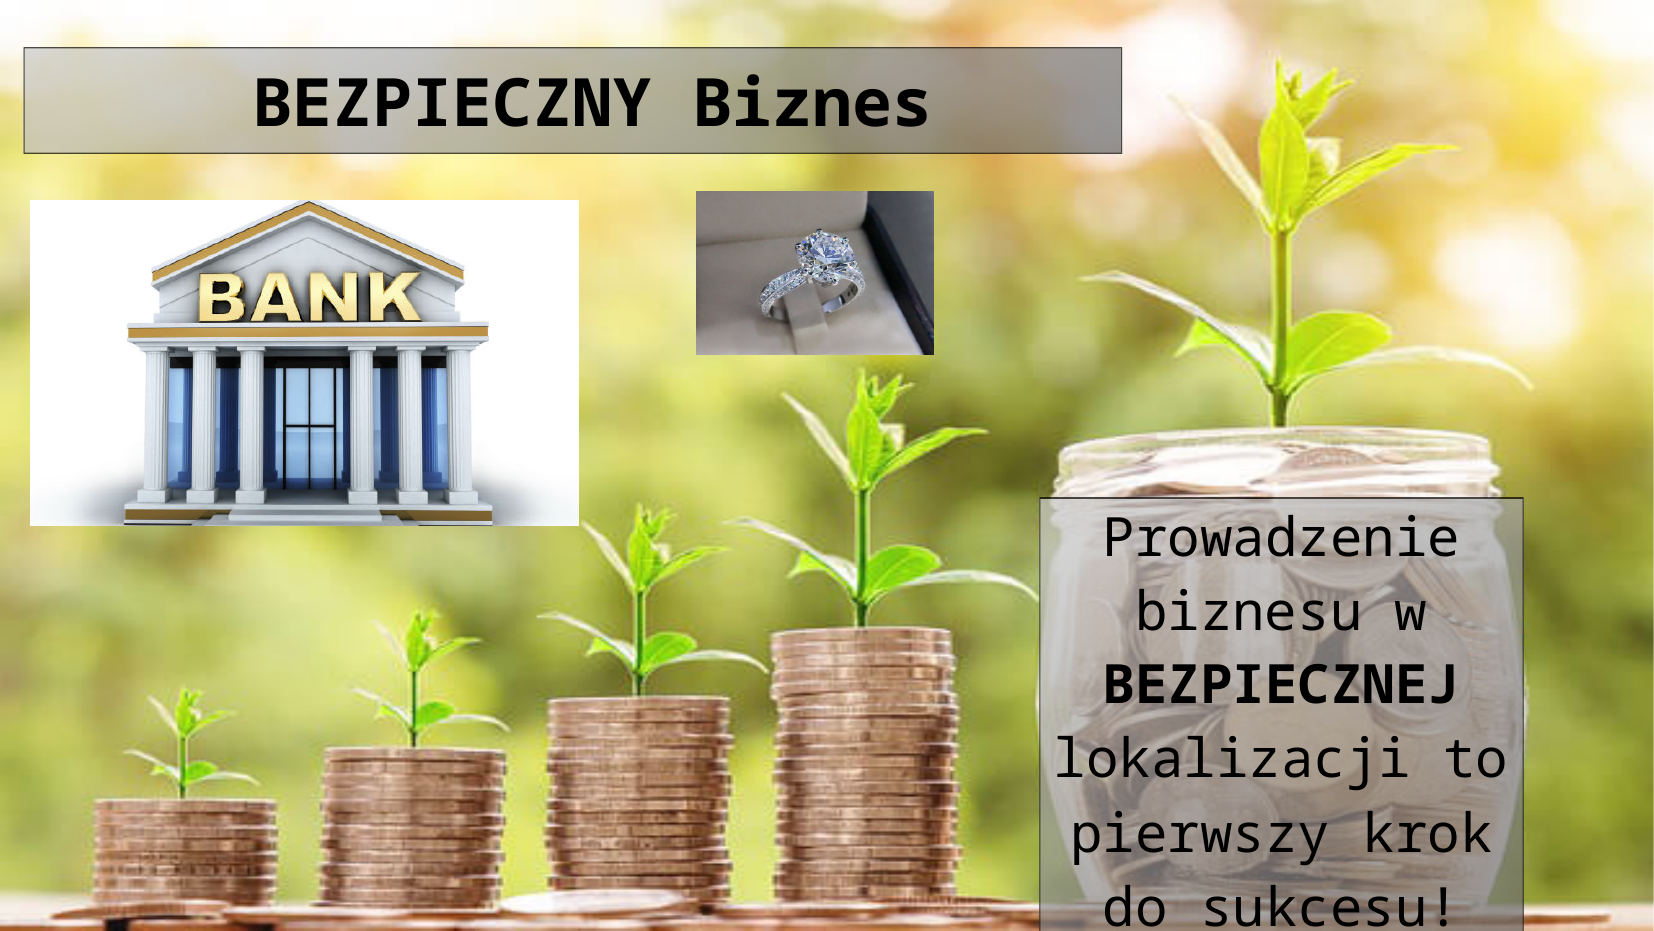

BEZPIECZNY Biznes
# Prowadzenie biznesu w BEZPIECZNEJ lokalizacji to pierwszy krok do sukcesu!